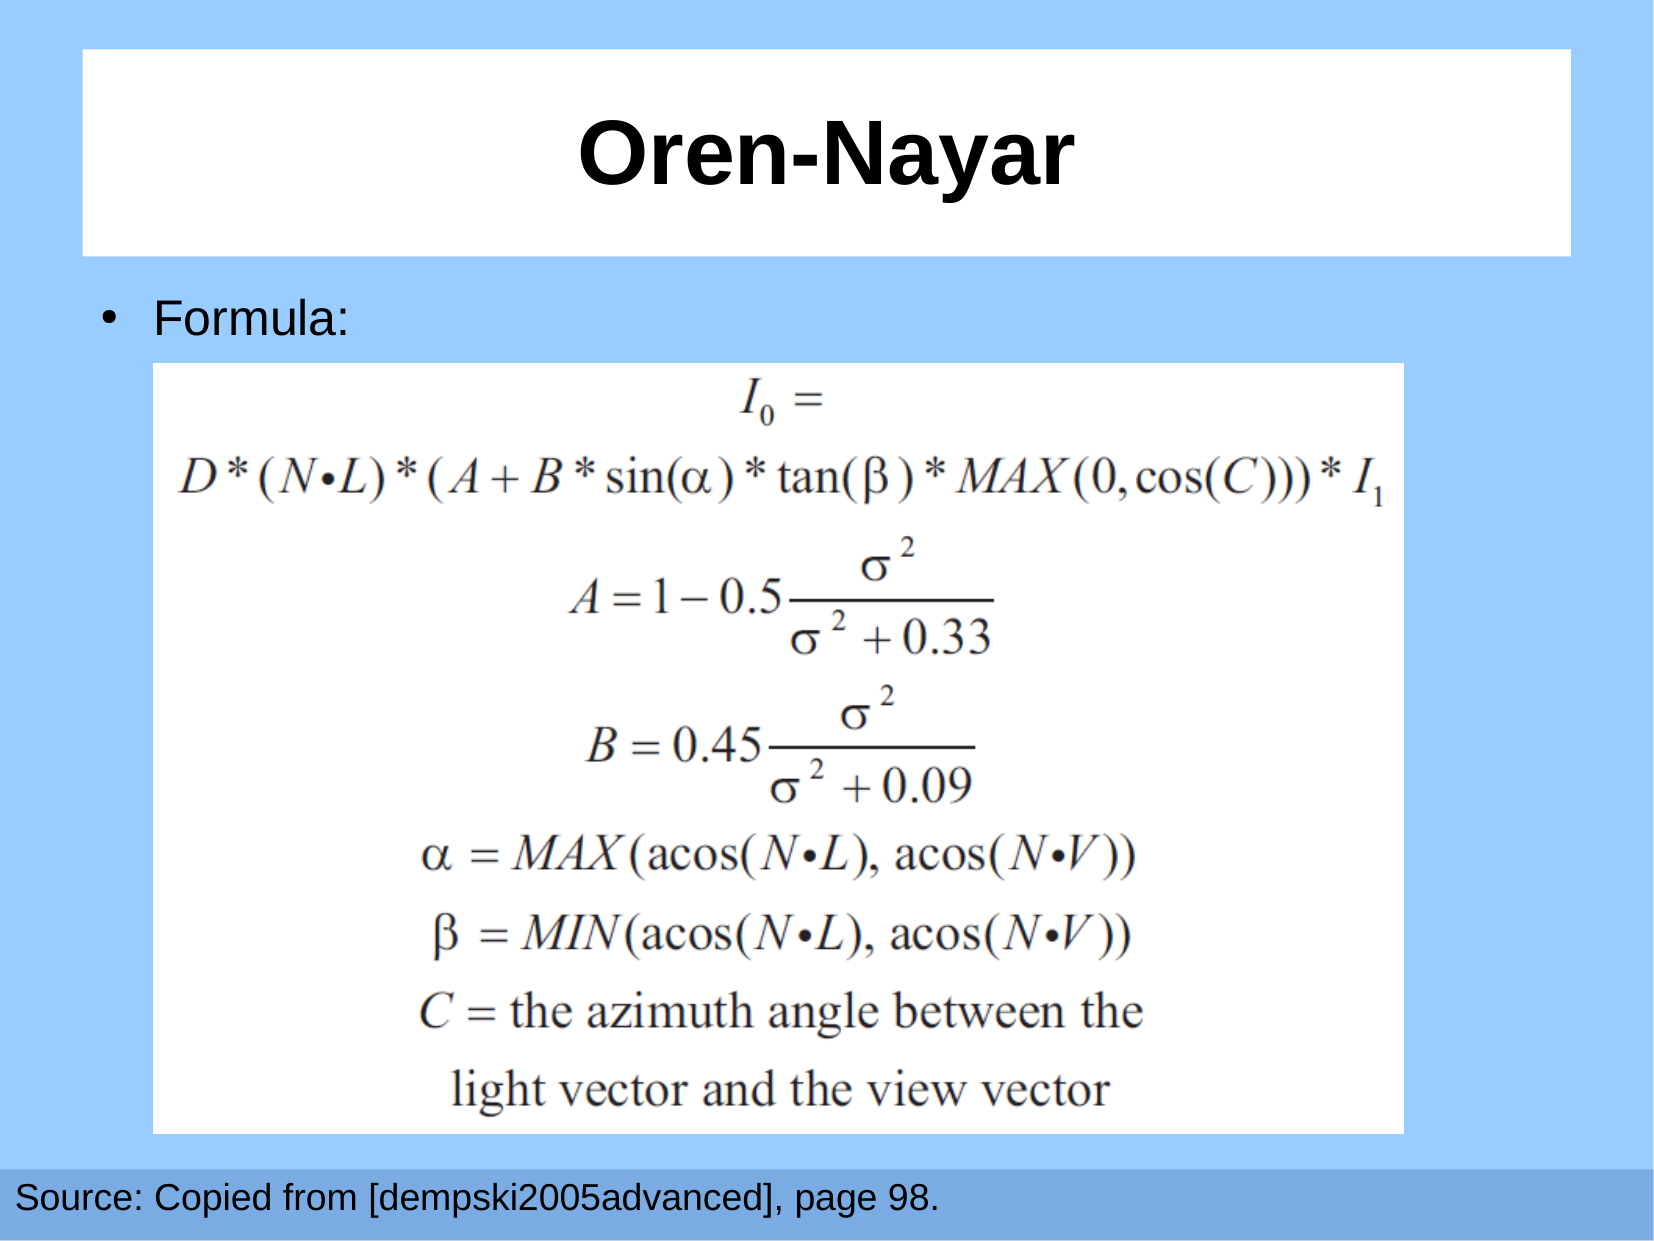

# Oren-Nayar
Formula:
Source: Copied from [dempski2005advanced], page 98.